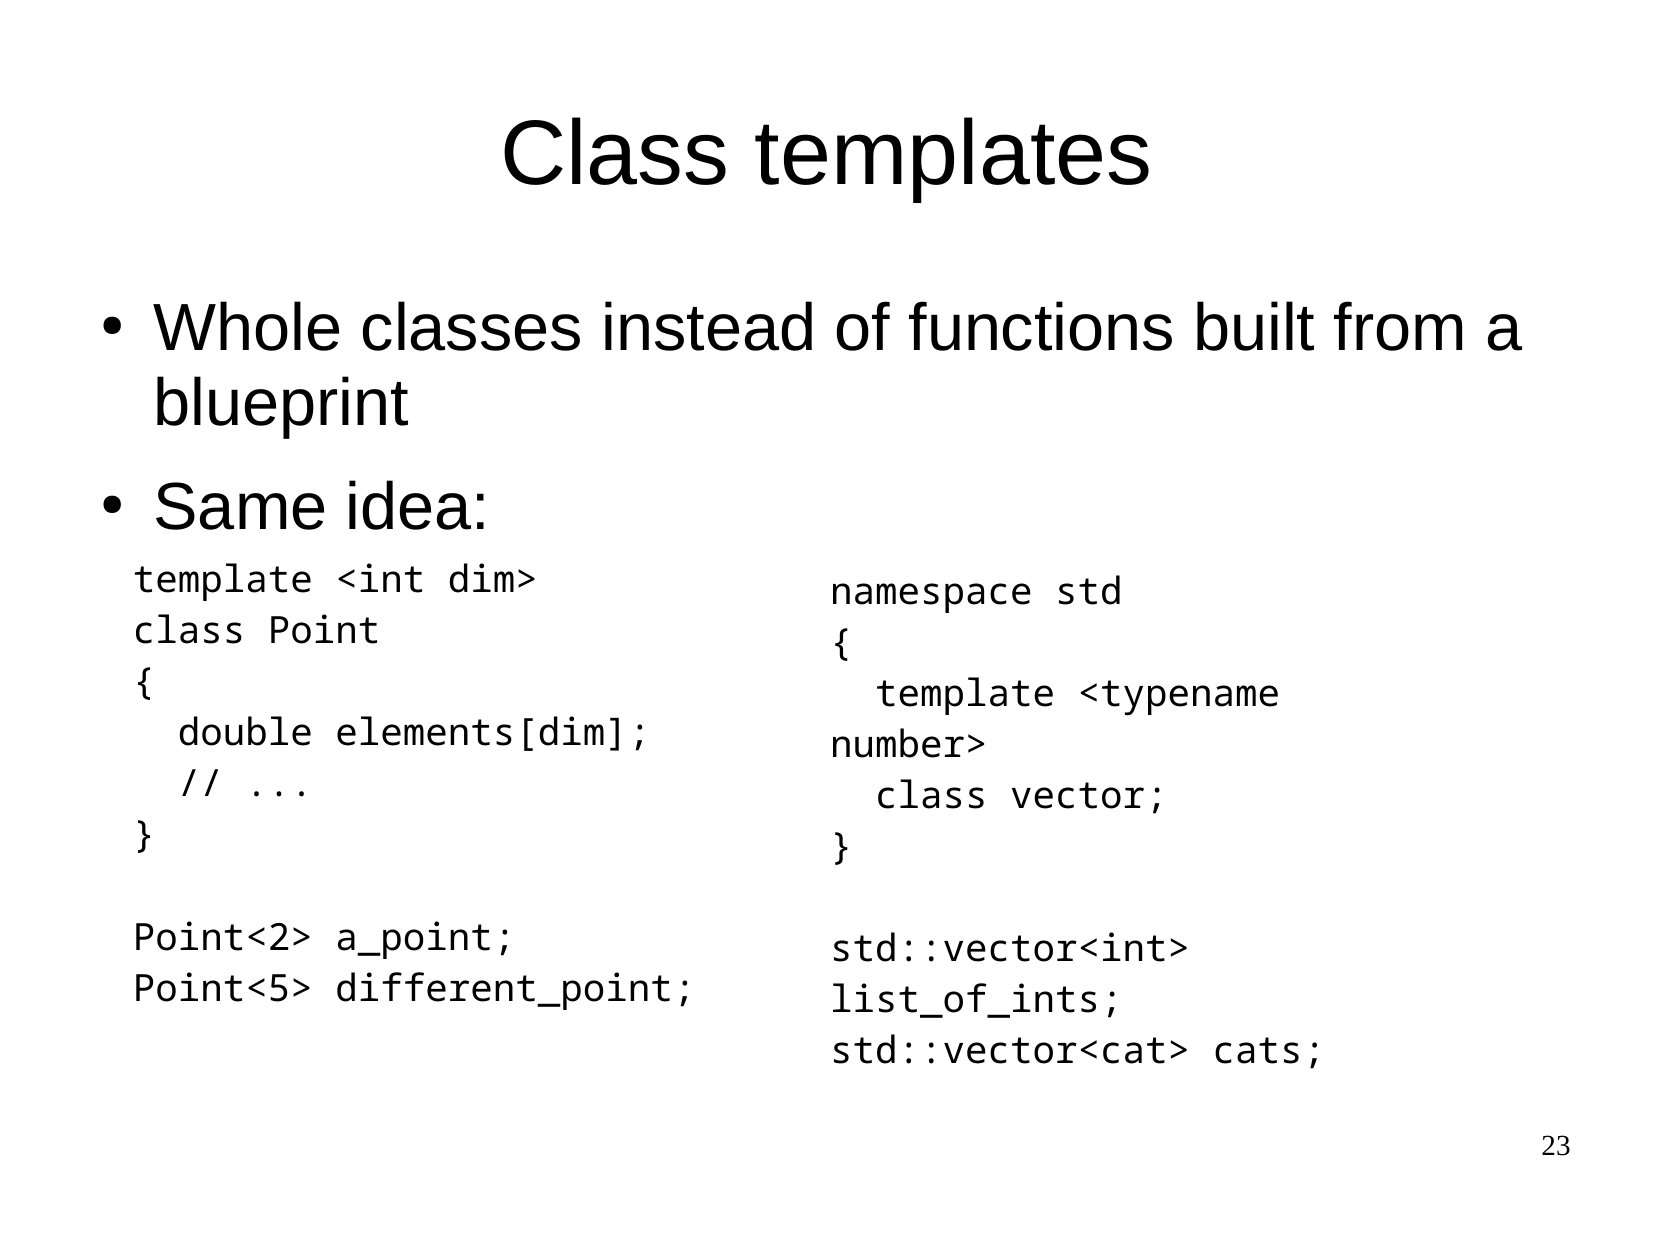

# Class templates
Whole classes instead of functions built from a blueprint
Same idea:
template <int dim>
class Point
{
 double elements[dim];
 // ...
}
Point<2> a_point;
Point<5> different_point;
namespace std
{
 template <typename number>
 class vector;
}
std::vector<int> list_of_ints;
std::vector<cat> cats;
23